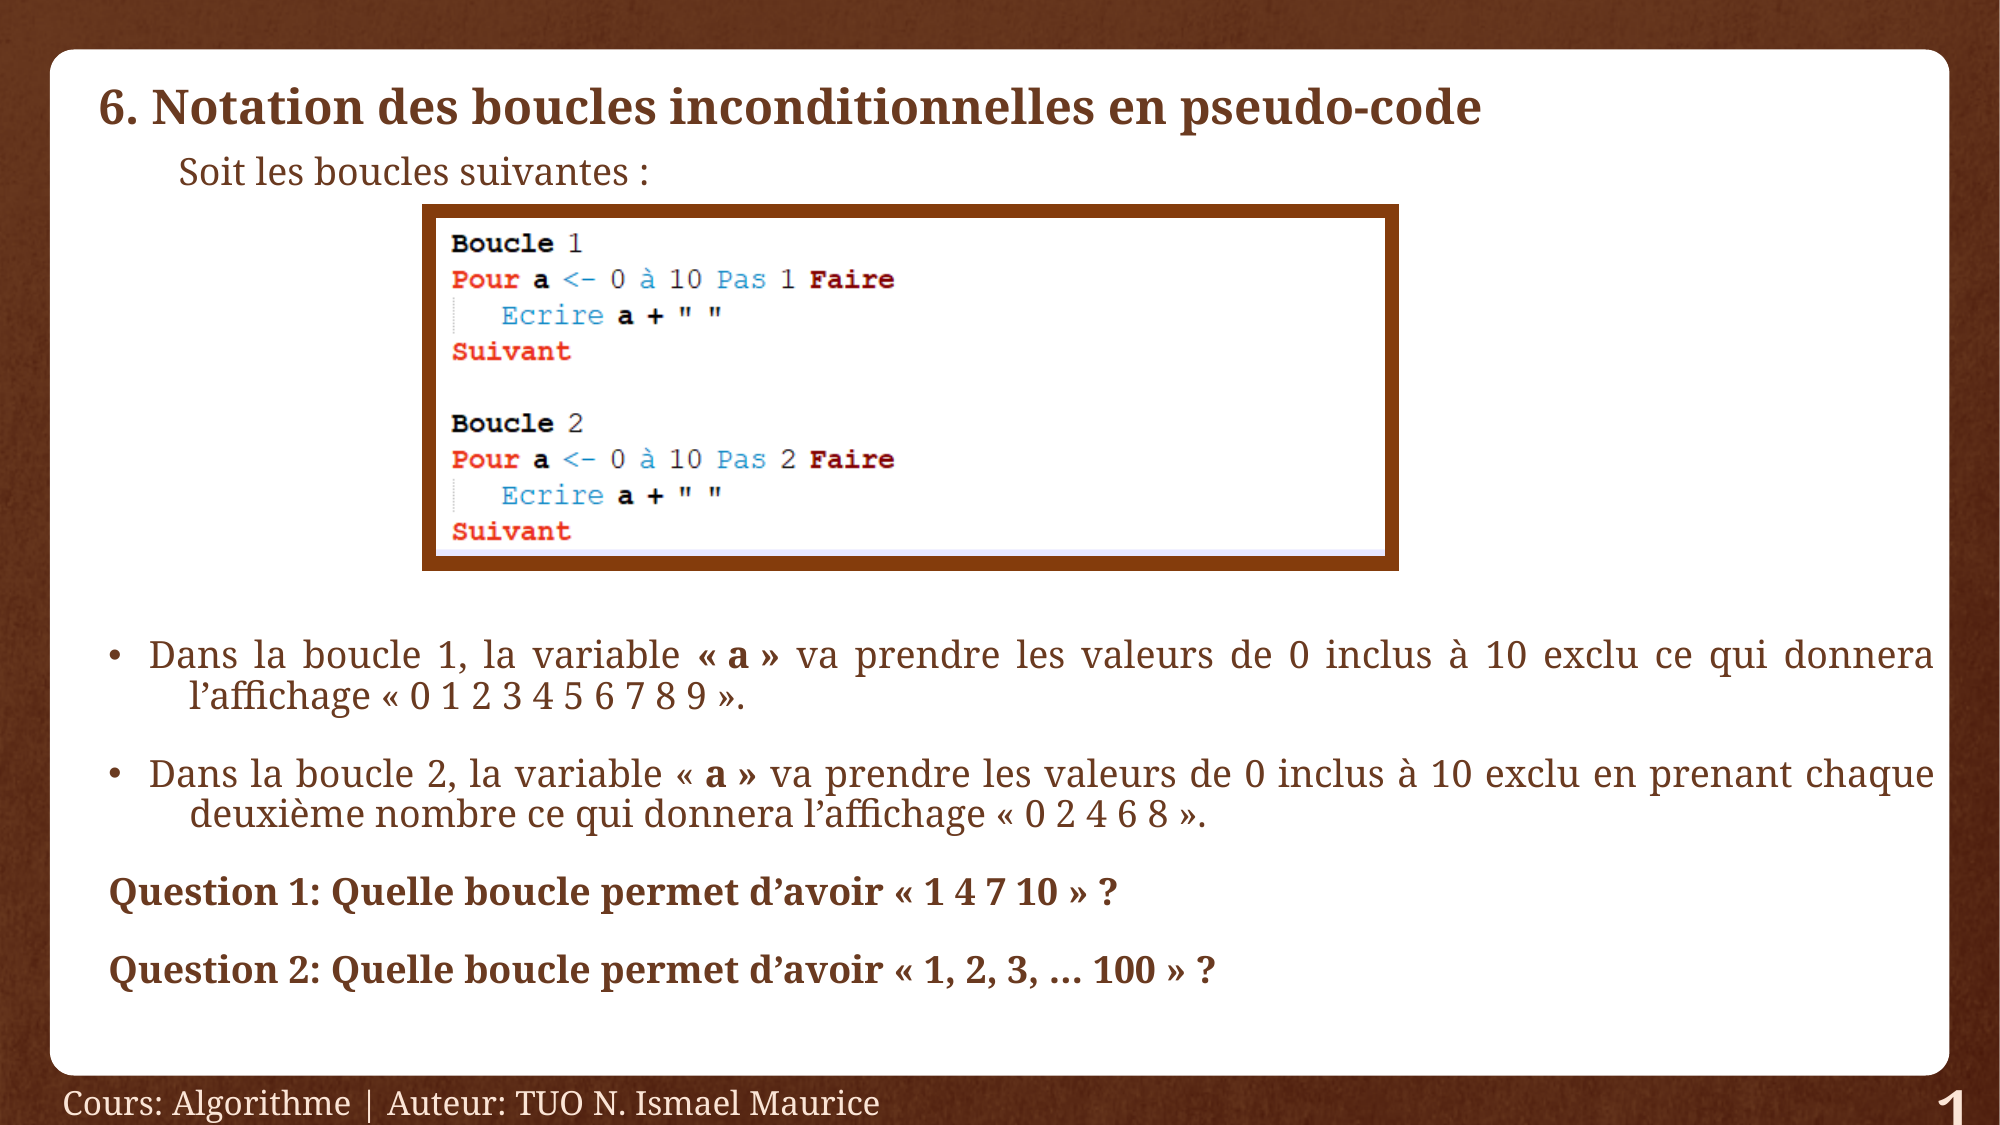

# 6. Notation des boucles inconditionnelles en pseudo-code
Soit les boucles suivantes :
Dans la boucle 1, la variable « a » va prendre les valeurs de 0 inclus à 10 exclu ce qui donnera l’affichage « 0 1 2 3 4 5 6 7 8 9 ».
Dans la boucle 2, la variable « a » va prendre les valeurs de 0 inclus à 10 exclu en prenant chaque deuxième nombre ce qui donnera l’affichage « 0 2 4 6 8 ».
Question 1: Quelle boucle permet d’avoir « 1 4 7 10 » ?
Question 2: Quelle boucle permet d’avoir « 1, 2, 3, … 100 » ?
Cours: Algorithme | Auteur: TUO N. Ismael Maurice